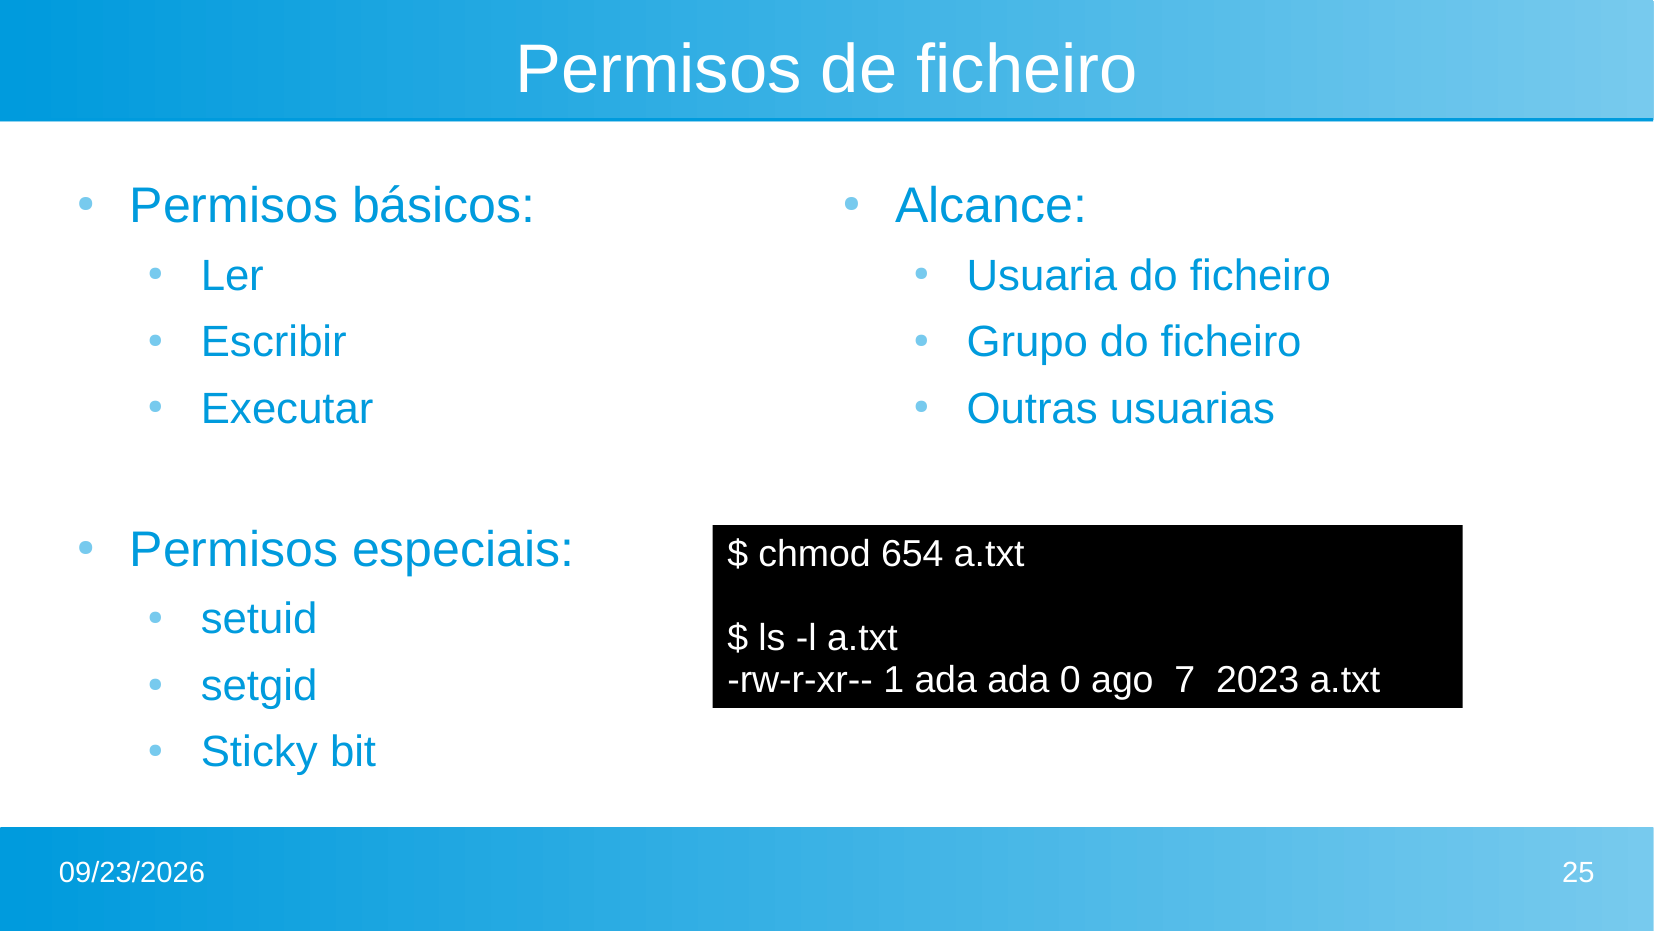

# Permisos de ficheiro
Permisos básicos:
Ler
Escribir
Executar
Permisos especiais:
setuid
setgid
Sticky bit
Alcance:
Usuaria do ficheiro
Grupo do ficheiro
Outras usuarias
$ chmod 654 a.txt
$ ls -l a.txt
-rw-r-xr-- 1 ada ada 0 ago 7 2023 a.txt
25